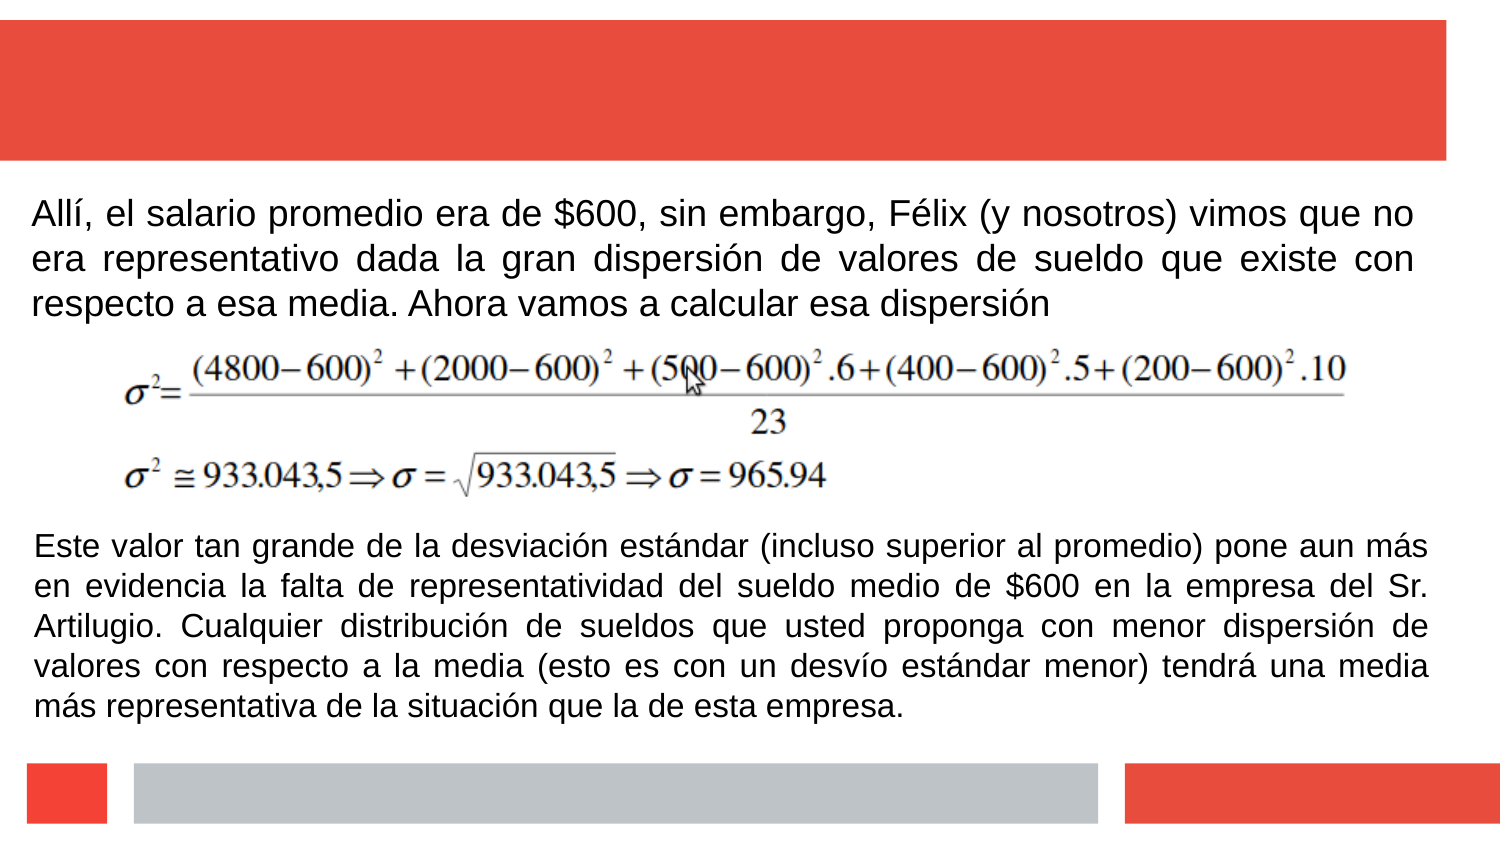

#
Allí, el salario promedio era de $600, sin embargo, Félix (y nosotros) vimos que no era representativo dada la gran dispersión de valores de sueldo que existe con respecto a esa media. Ahora vamos a calcular esa dispersión
Este valor tan grande de la desviación estándar (incluso superior al promedio) pone aun más en evidencia la falta de representatividad del sueldo medio de $600 en la empresa del Sr. Artilugio. Cualquier distribución de sueldos que usted proponga con menor dispersión de valores con respecto a la media (esto es con un desvío estándar menor) tendrá una media más representativa de la situación que la de esta empresa.